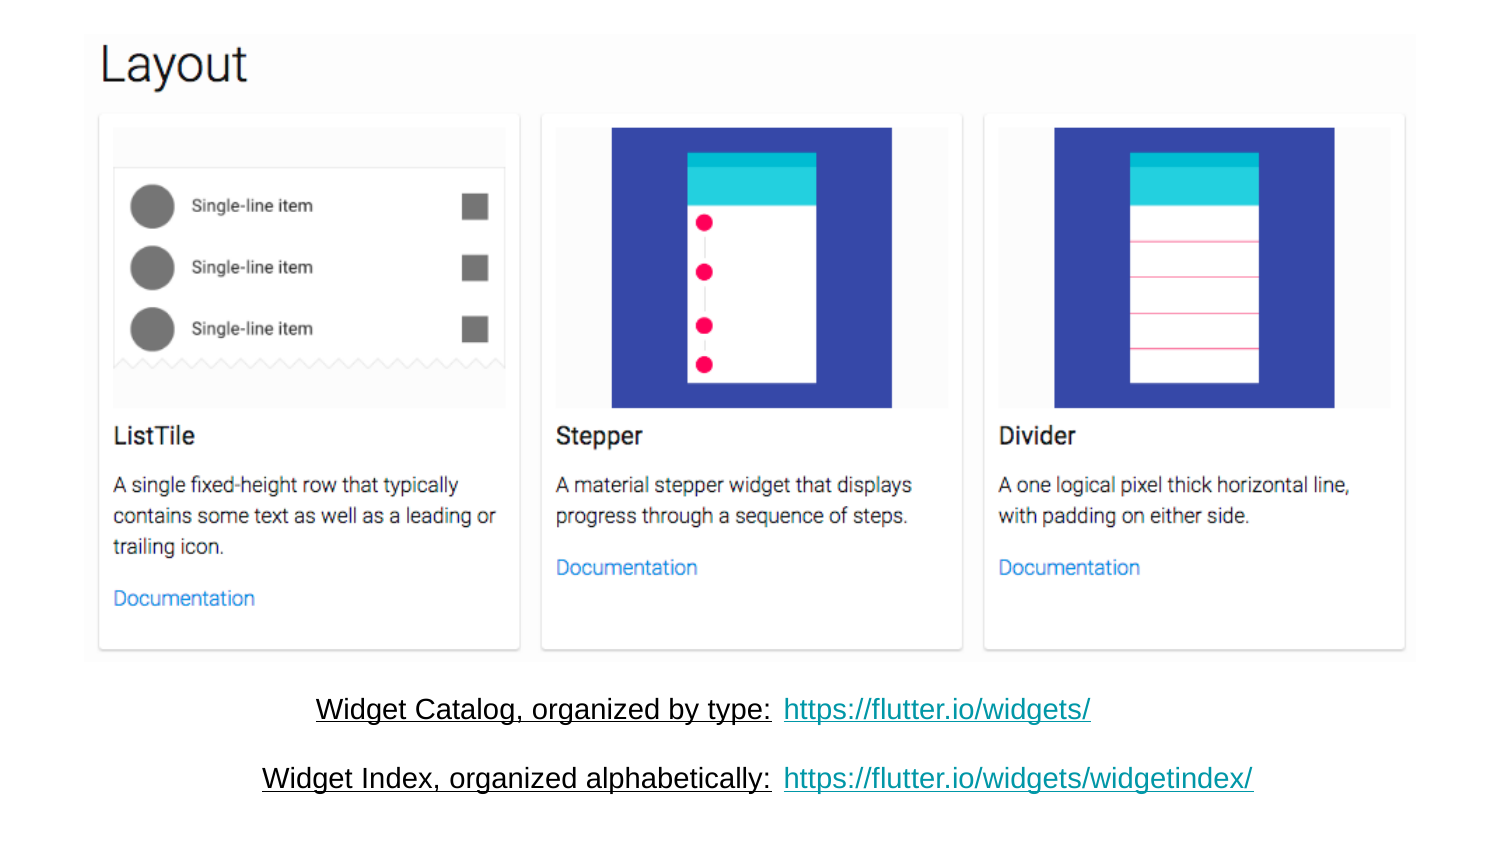

Widget Catalog, organized by type:
Widget Index, organized alphabetically:
https://flutter.io/widgets/
https://flutter.io/widgets/widgetindex/